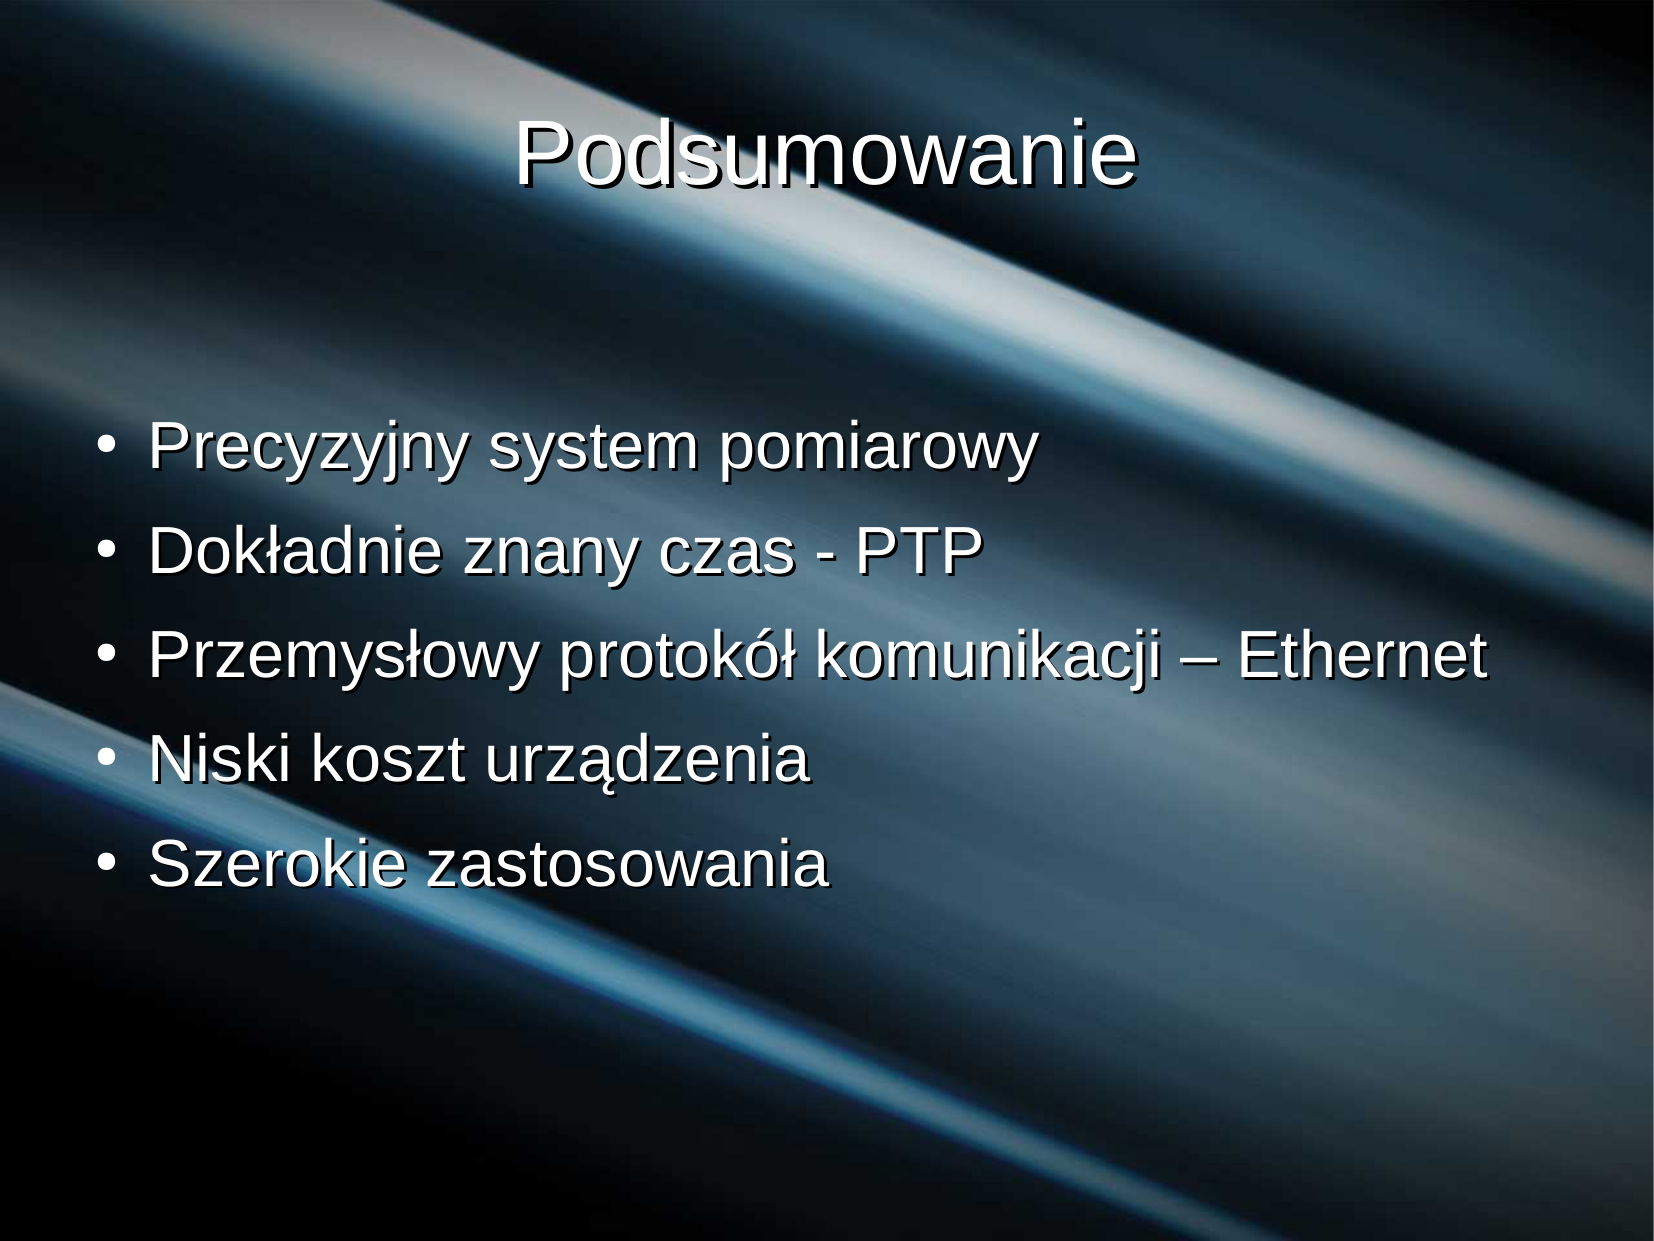

# Podsumowanie
Precyzyjny system pomiarowy
Dokładnie znany czas - PTP
Przemysłowy protokół komunikacji – Ethernet
Niski koszt urządzenia
Szerokie zastosowania